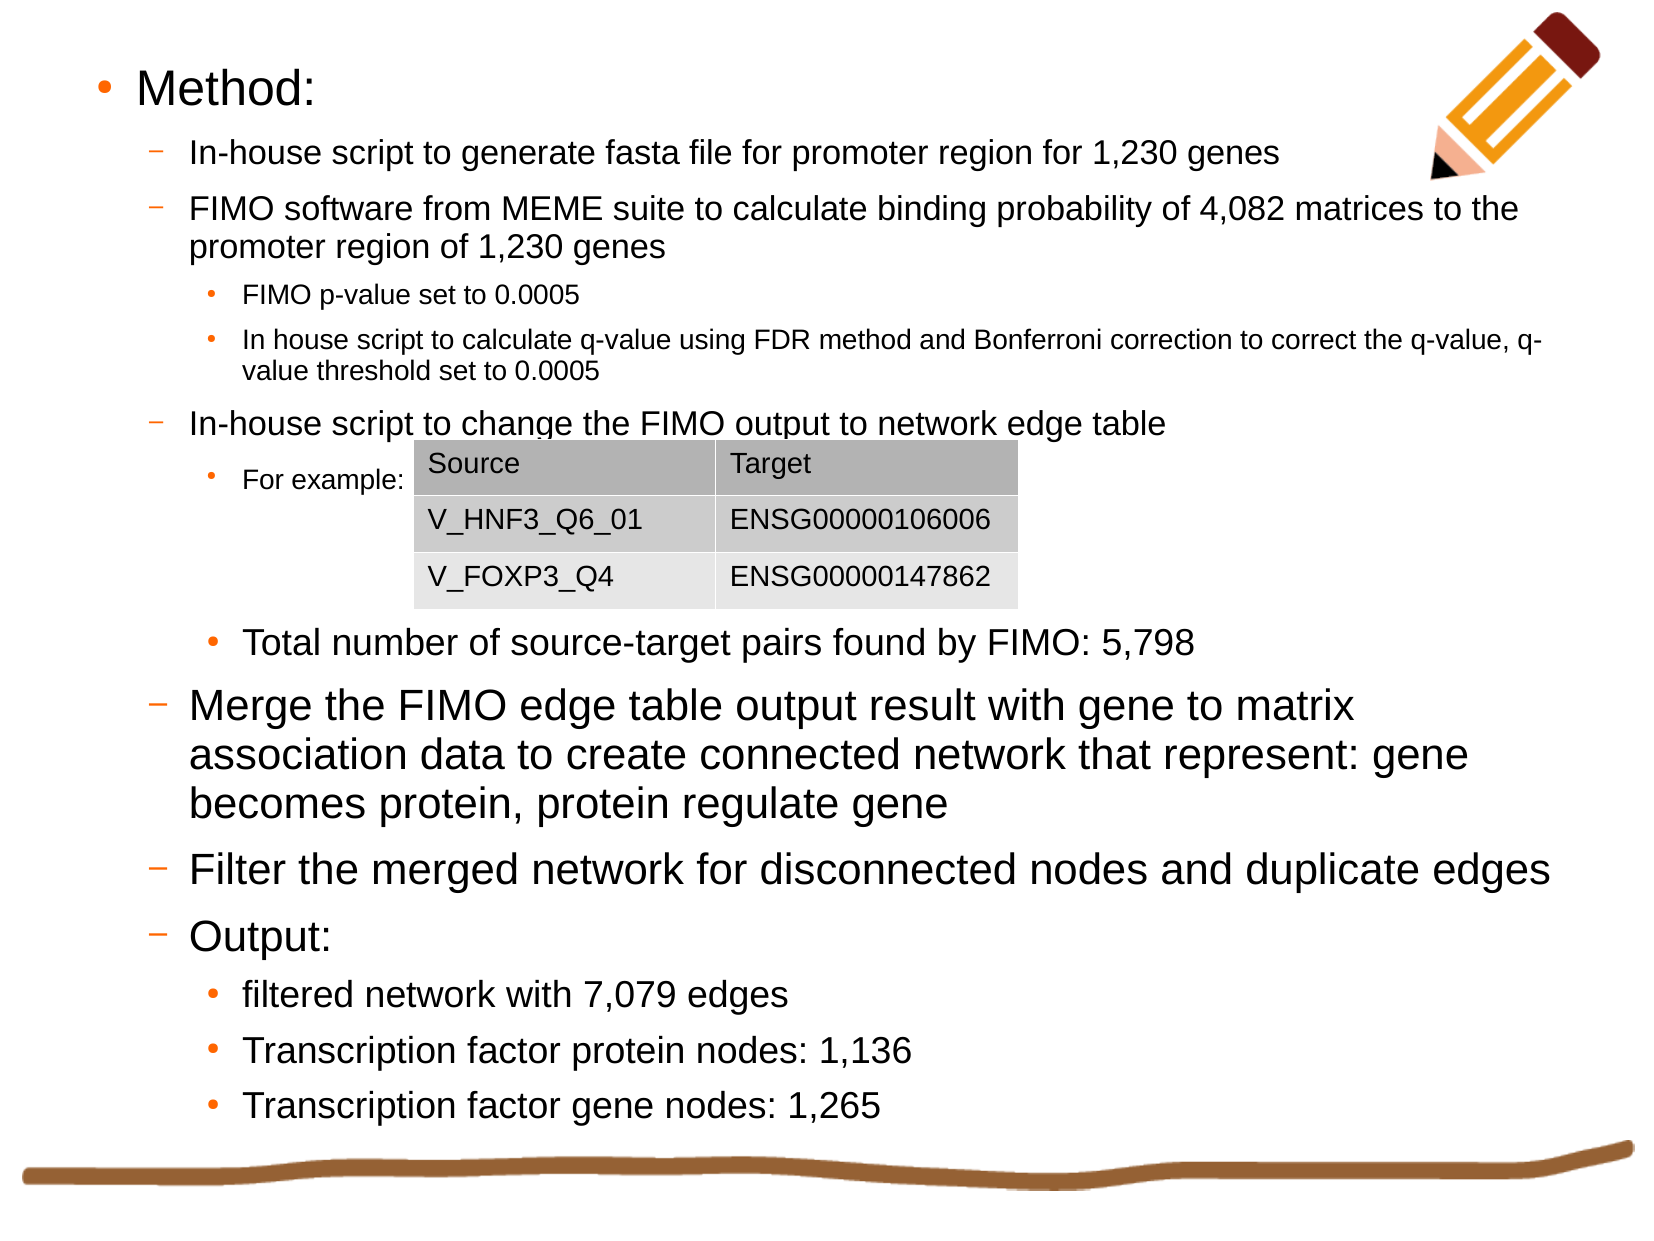

# Method:
In-house script to generate fasta file for promoter region for 1,230 genes
FIMO software from MEME suite to calculate binding probability of 4,082 matrices to the promoter region of 1,230 genes
FIMO p-value set to 0.0005
In house script to calculate q-value using FDR method and Bonferroni correction to correct the q-value, q-value threshold set to 0.0005
In-house script to change the FIMO output to network edge table
For example:
Total number of source-target pairs found by FIMO: 5,798
Merge the FIMO edge table output result with gene to matrix association data to create connected network that represent: gene becomes protein, protein regulate gene
Filter the merged network for disconnected nodes and duplicate edges
Output:
filtered network with 7,079 edges
Transcription factor protein nodes: 1,136
Transcription factor gene nodes: 1,265
| Source | Target |
| --- | --- |
| V\_HNF3\_Q6\_01 | ENSG00000106006 |
| V\_FOXP3\_Q4 | ENSG00000147862 |